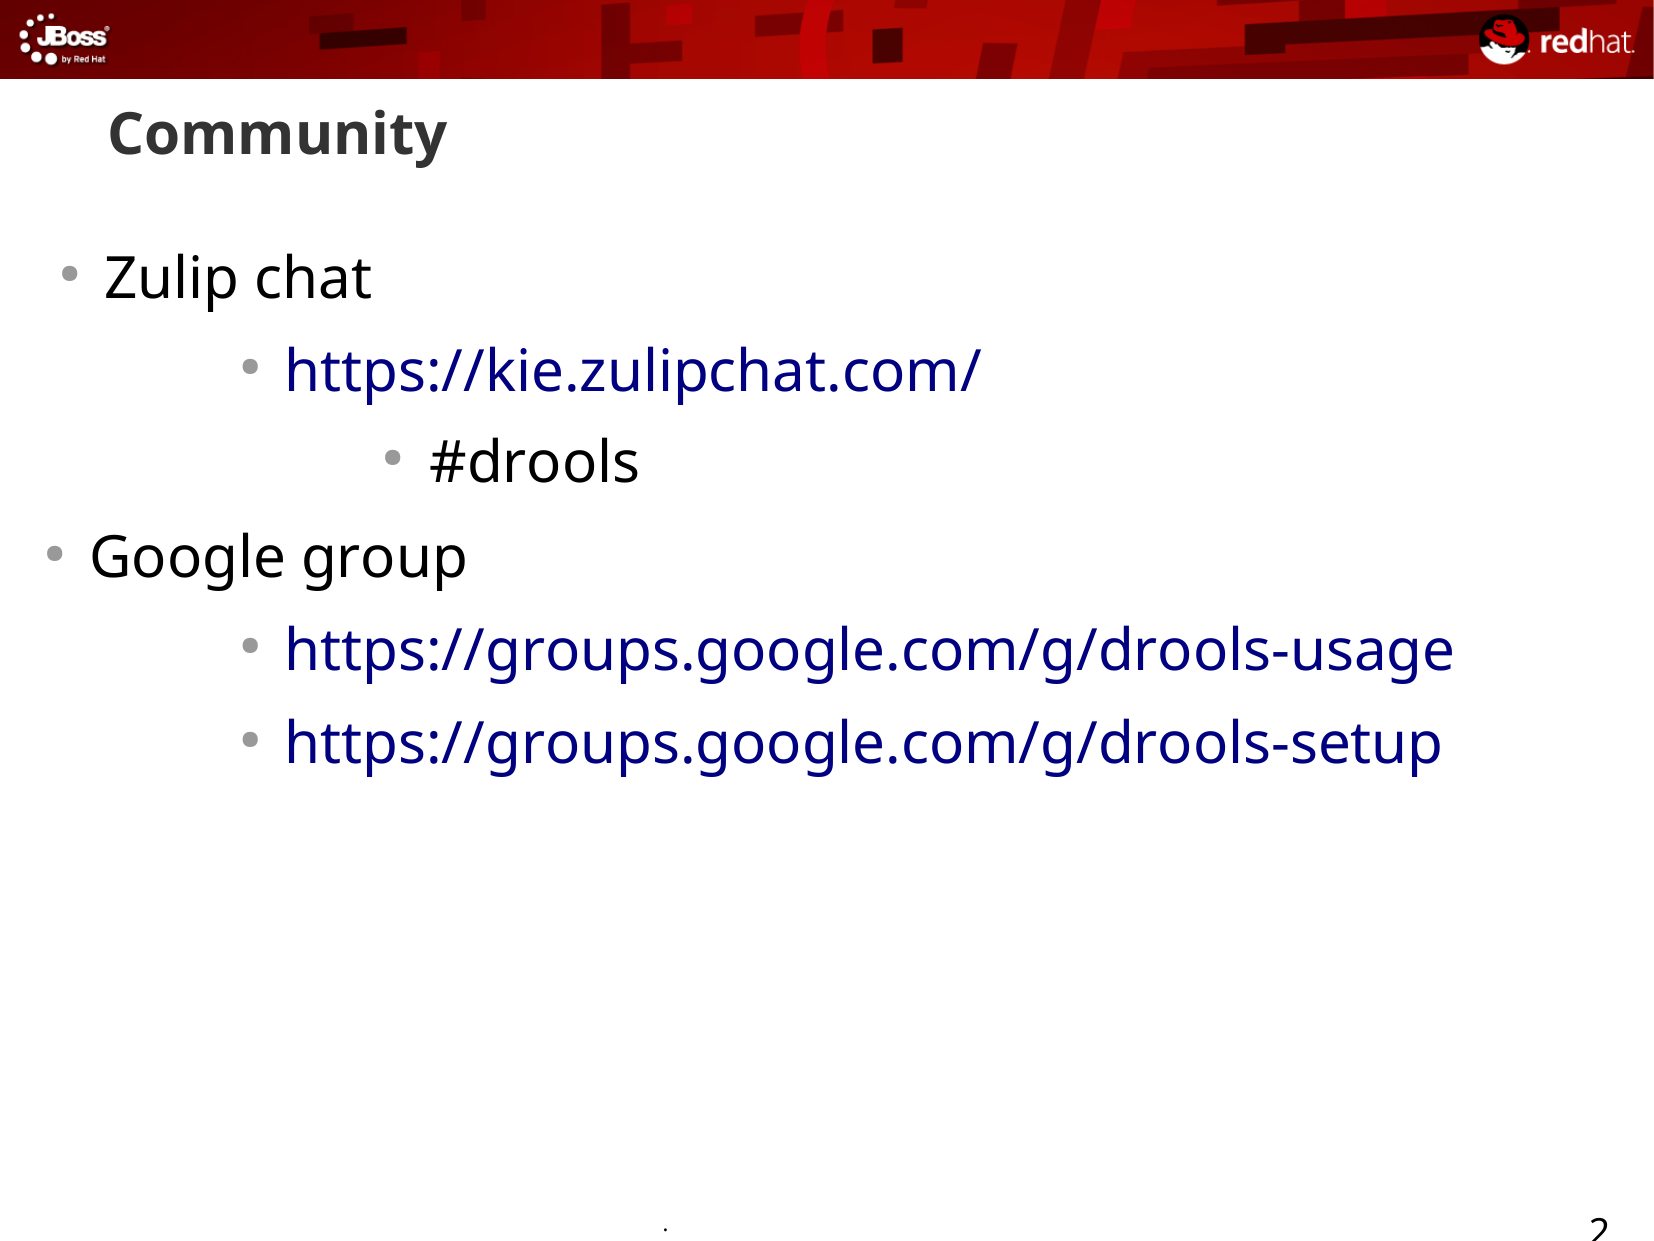

# Community
Zulip chat
https://kie.zulipchat.com/
#drools
Google group
https://groups.google.com/g/drools-usage
https://groups.google.com/g/drools-setup